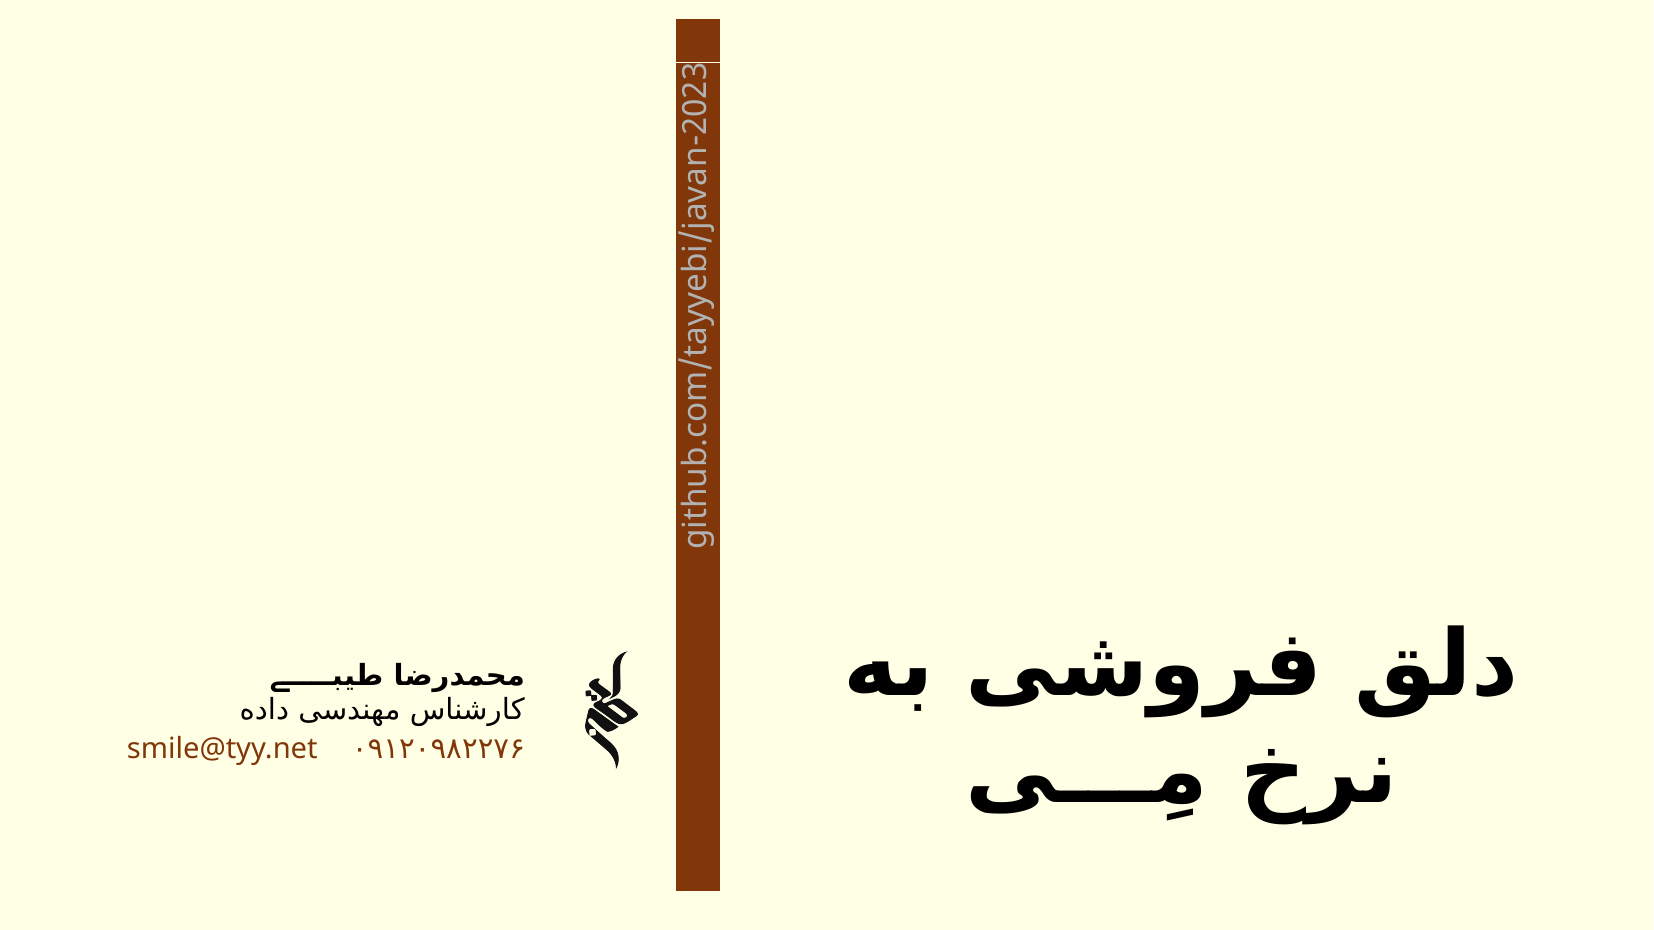

github.com/tayyebi/javan-2023
# دلق فروشی به نرخ مِـــی
محمدرضا طیبـــــے
کارشناس مهندسی داده
smile@tyy.net	۰۹۱۲۰۹۸۲۲۷۶